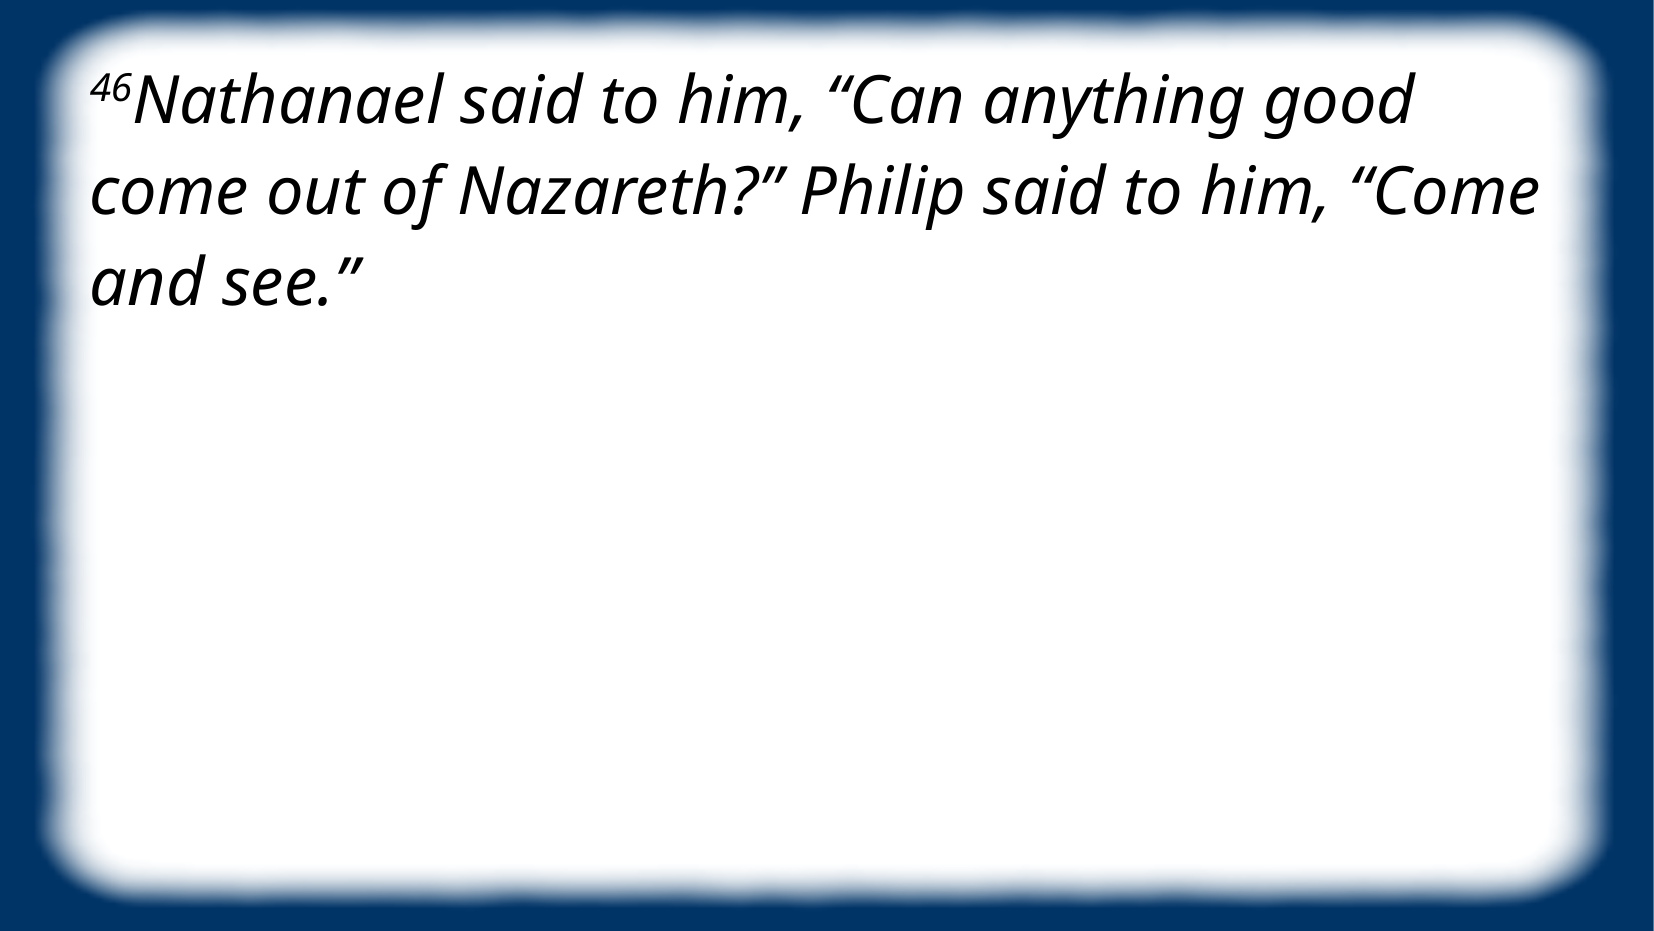

46Nathanael said to him, “Can anything good come out of Nazareth?” Philip said to him, “Come and see.”